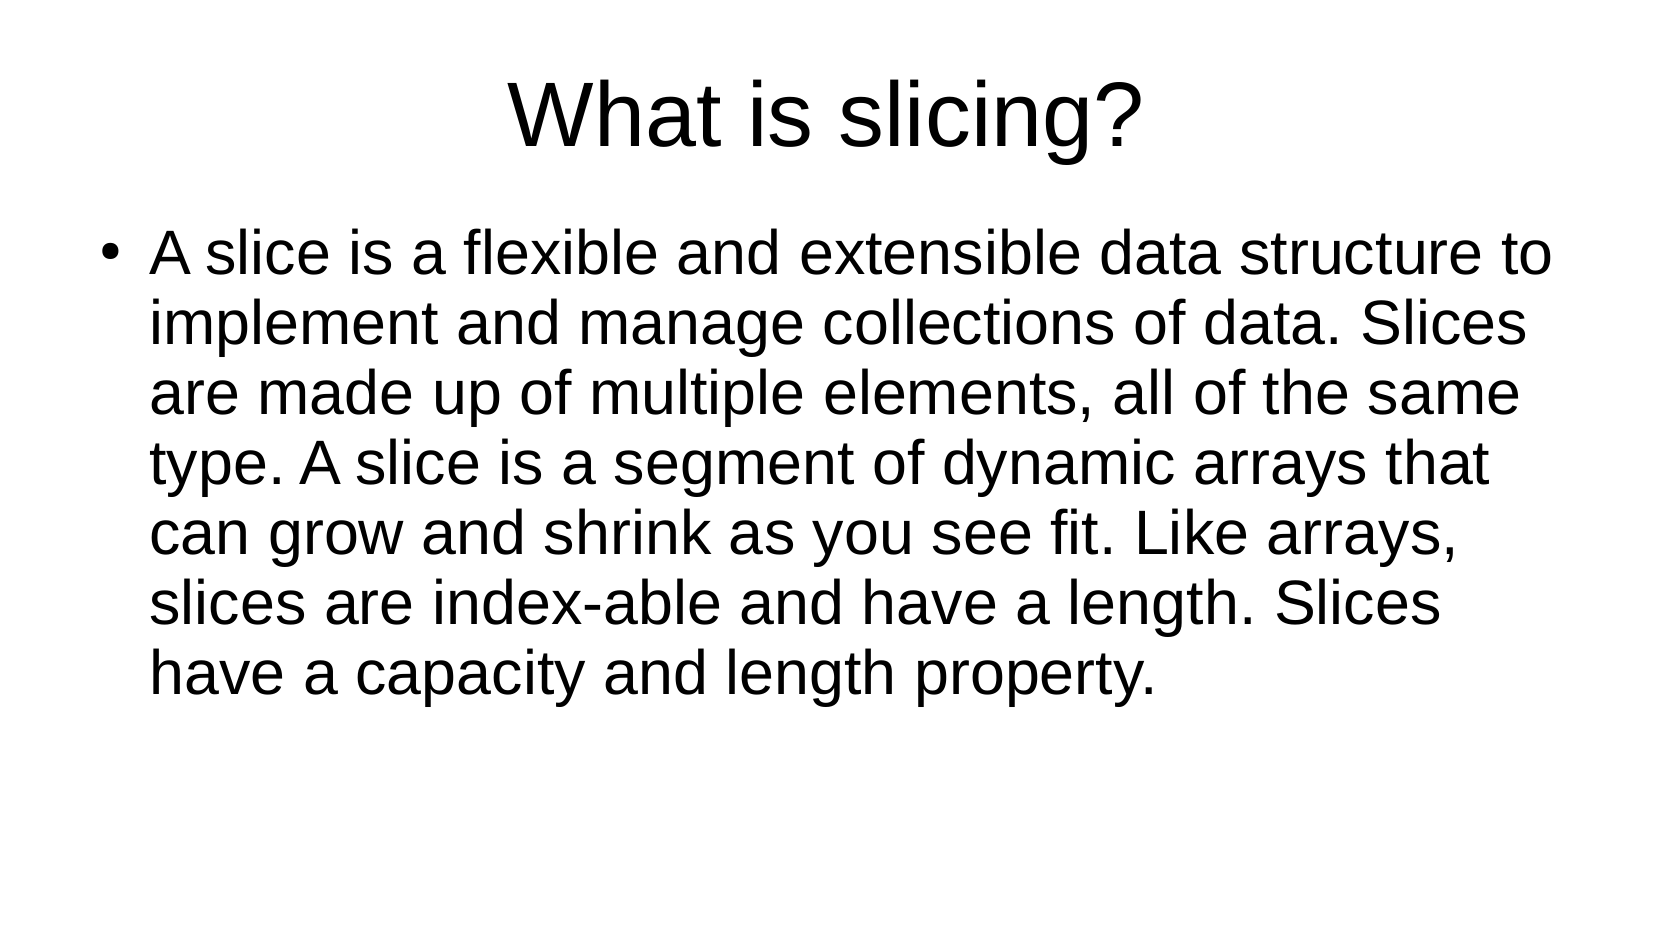

# What is slicing?
A slice is a flexible and extensible data structure to implement and manage collections of data. Slices are made up of multiple elements, all of the same type. A slice is a segment of dynamic arrays that can grow and shrink as you see fit. Like arrays, slices are index-able and have a length. Slices have a capacity and length property.